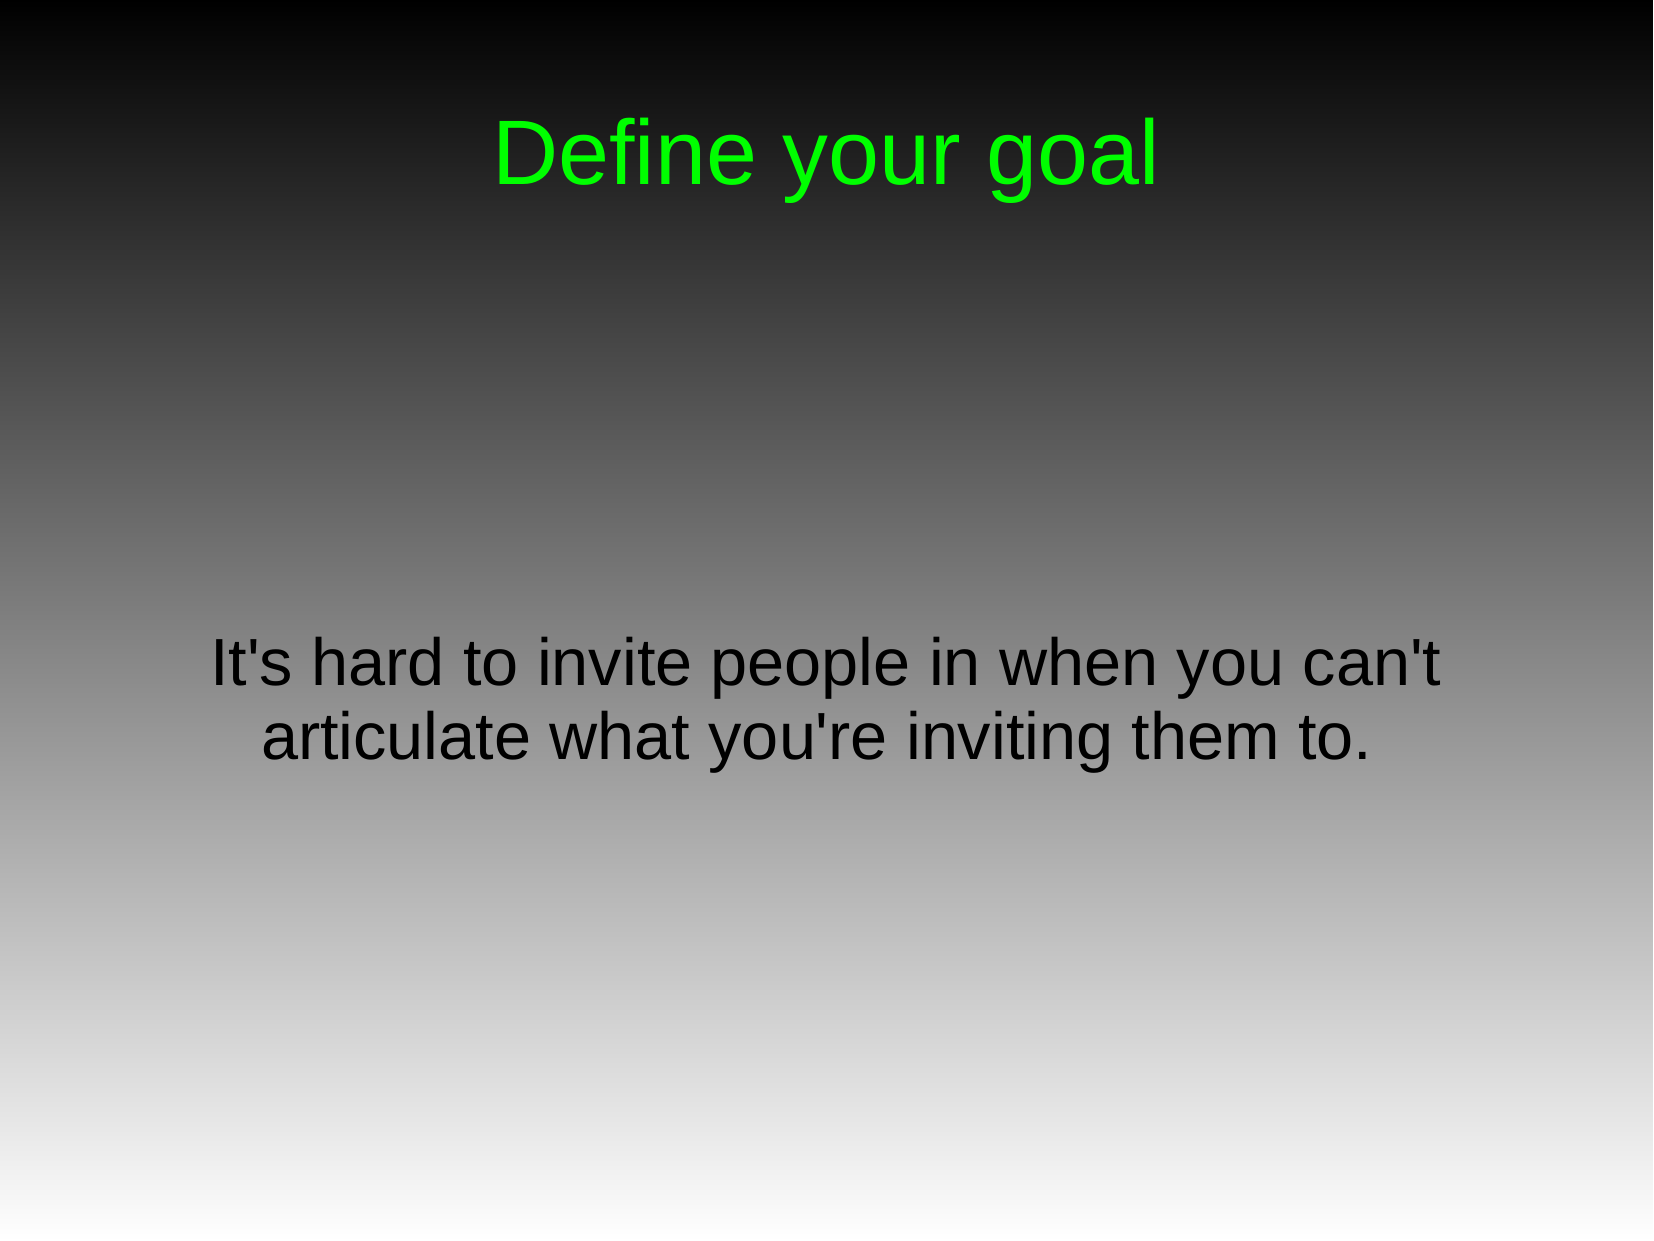

# Define your goal
It's hard to invite people in when you can't articulate what you're inviting them to.